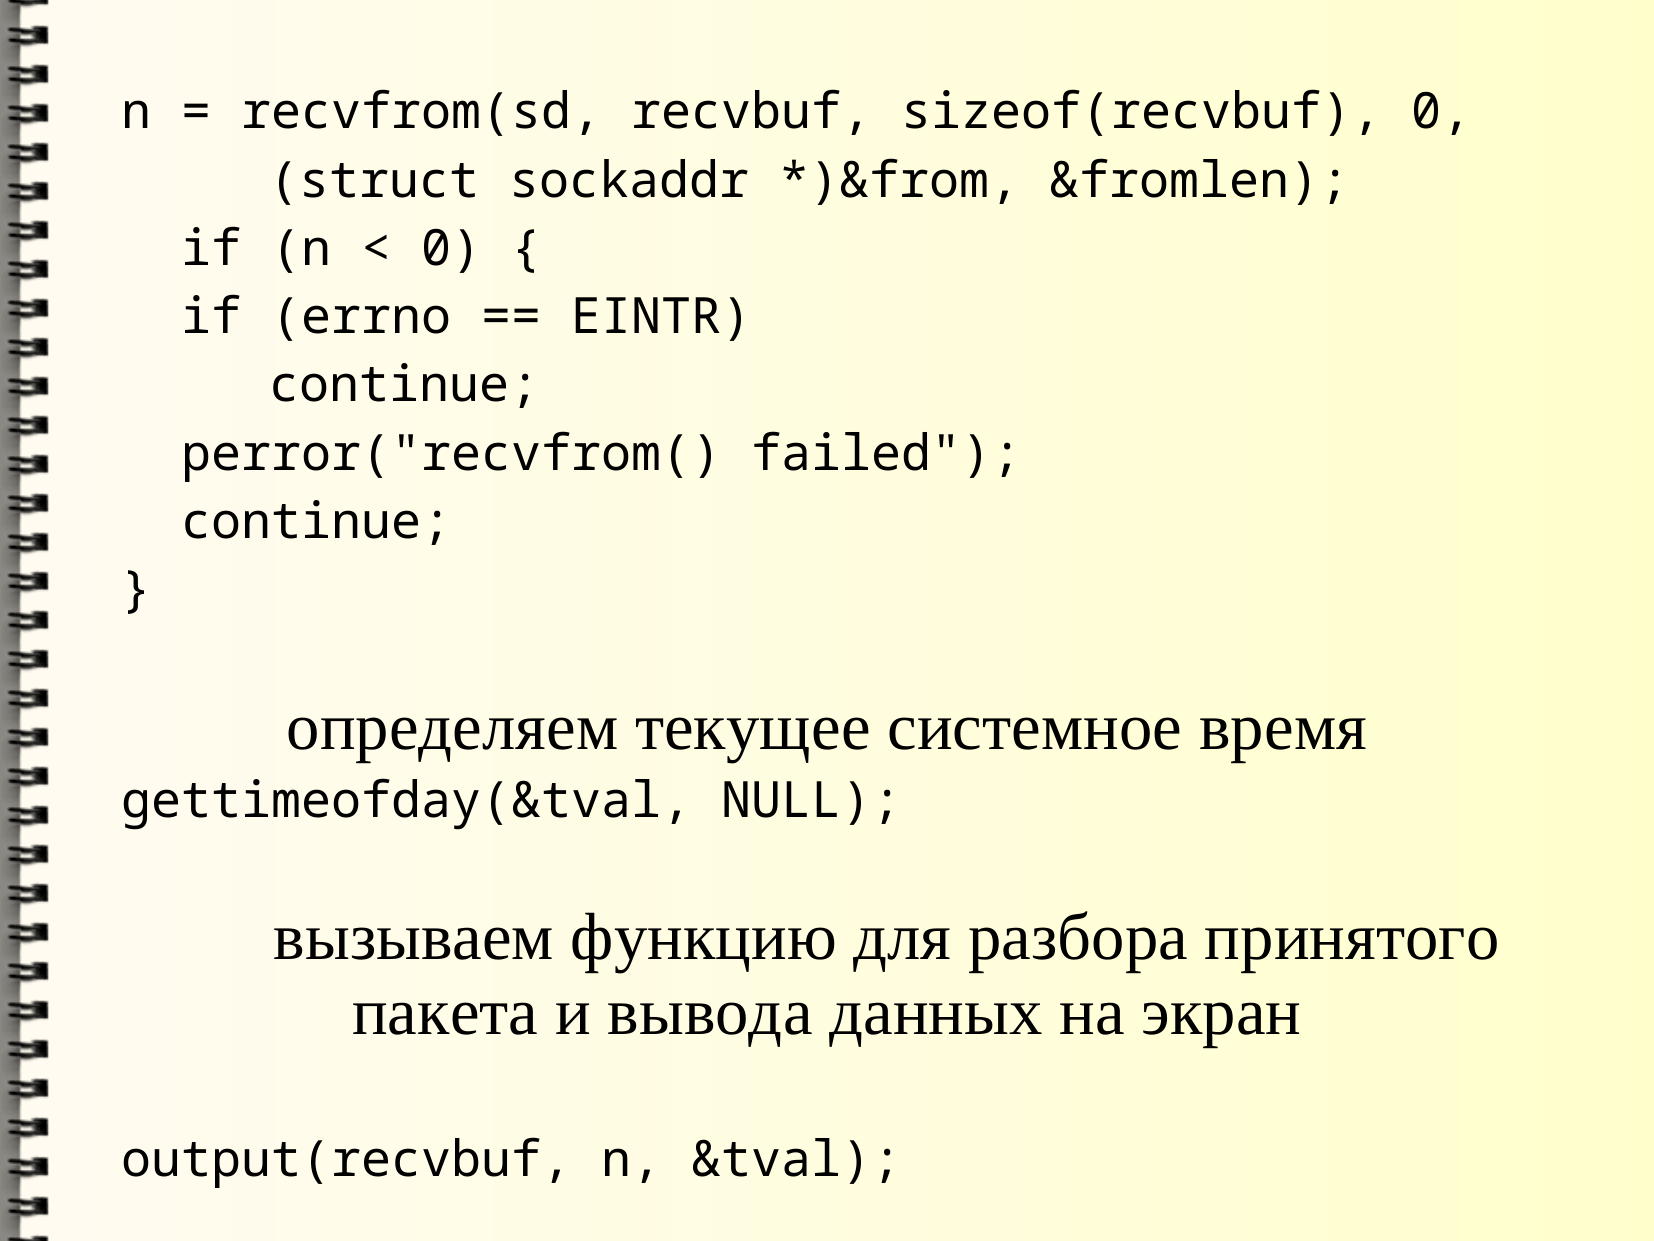

# n = recvfrom(sd, recvbuf, sizeof(recvbuf), 0,
		(struct sockaddr *)&from, &fromlen);
 if (n < 0) {
 if (errno == EINTR)
 		continue;
 perror("recvfrom() failed");
 continue;
}
определяем текущее системное время
gettimeofday(&tval, NULL);
 вызываем функцию для разбора принятого пакета и вывода данных на экран
output(recvbuf, n, &tval);